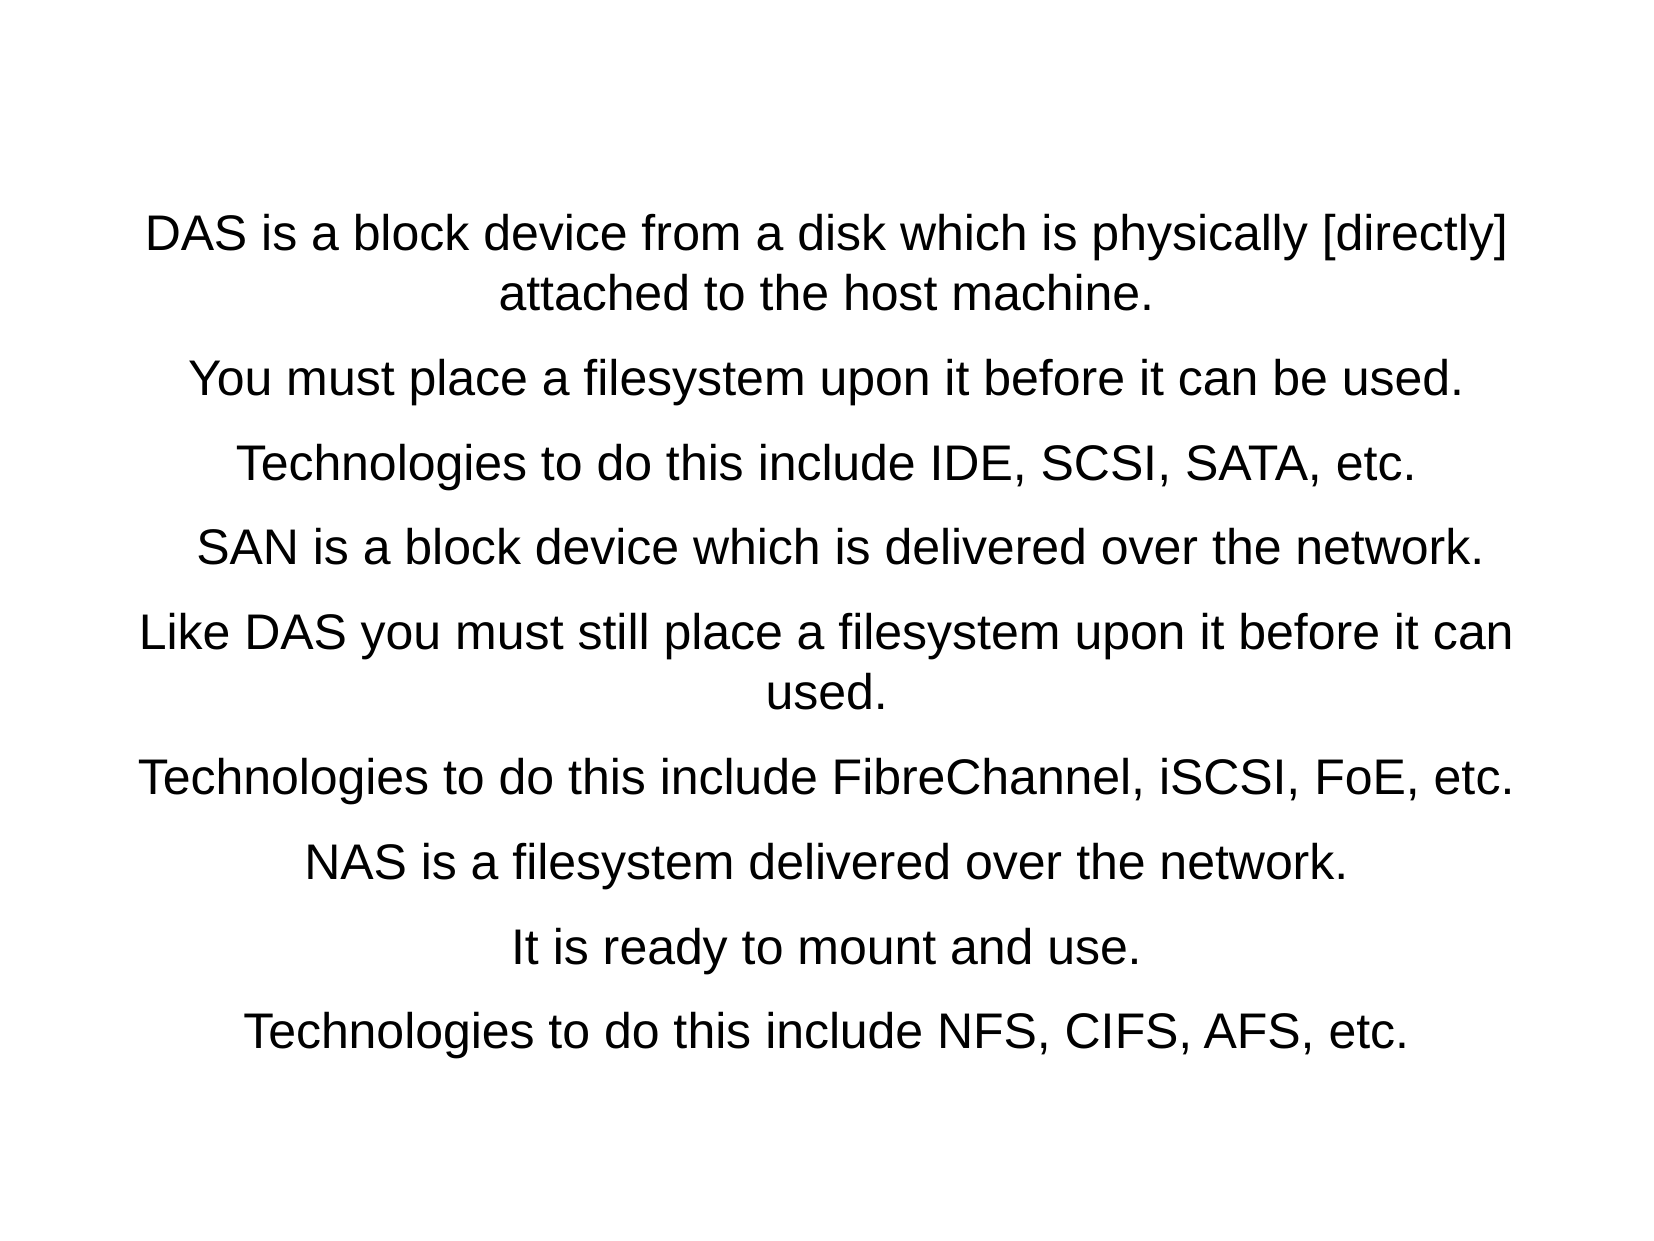

# DAS is a block device from a disk which is physically [directly] attached to the host machine.
You must place a filesystem upon it before it can be used.
Technologies to do this include IDE, SCSI, SATA, etc.
 SAN is a block device which is delivered over the network.
Like DAS you must still place a filesystem upon it before it can used.
Technologies to do this include FibreChannel, iSCSI, FoE, etc.
NAS is a filesystem delivered over the network.
It is ready to mount and use.
Technologies to do this include NFS, CIFS, AFS, etc.